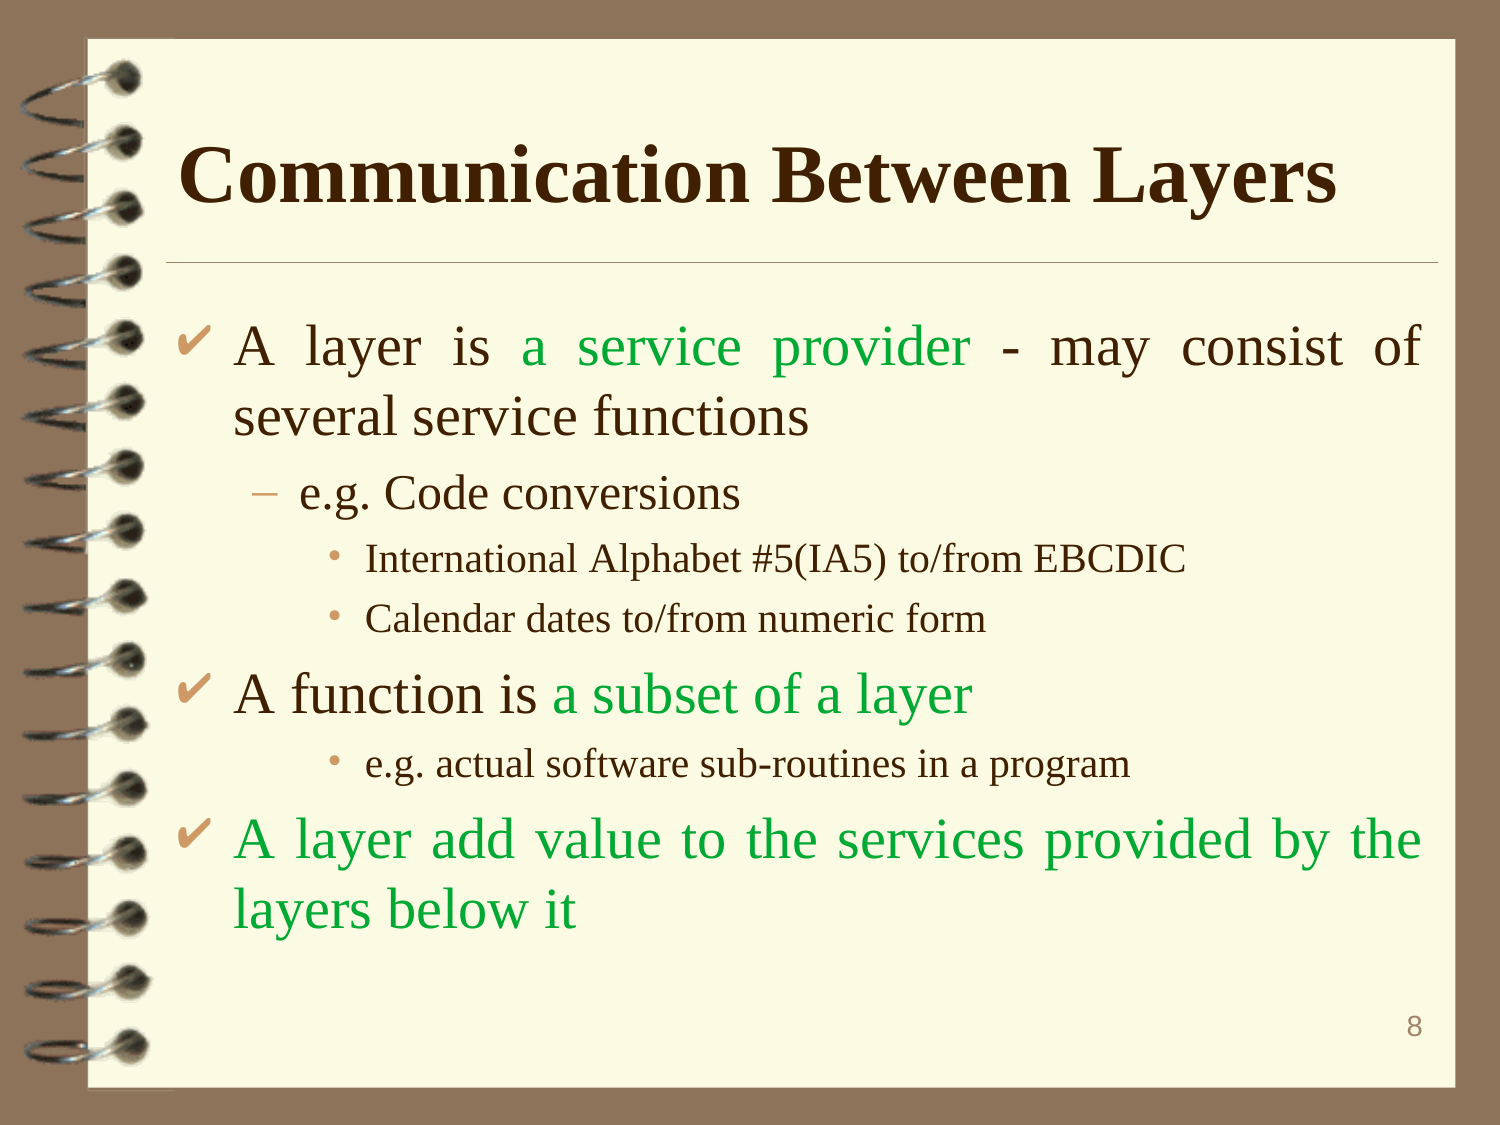

# Communication Between Layers
A layer is a service provider - may consist of several service functions
e.g. Code conversions
International Alphabet #5(IA5) to/from EBCDIC
Calendar dates to/from numeric form
A function is a subset of a layer
e.g. actual software sub-routines in a program
A layer add value to the services provided by the layers below it
8